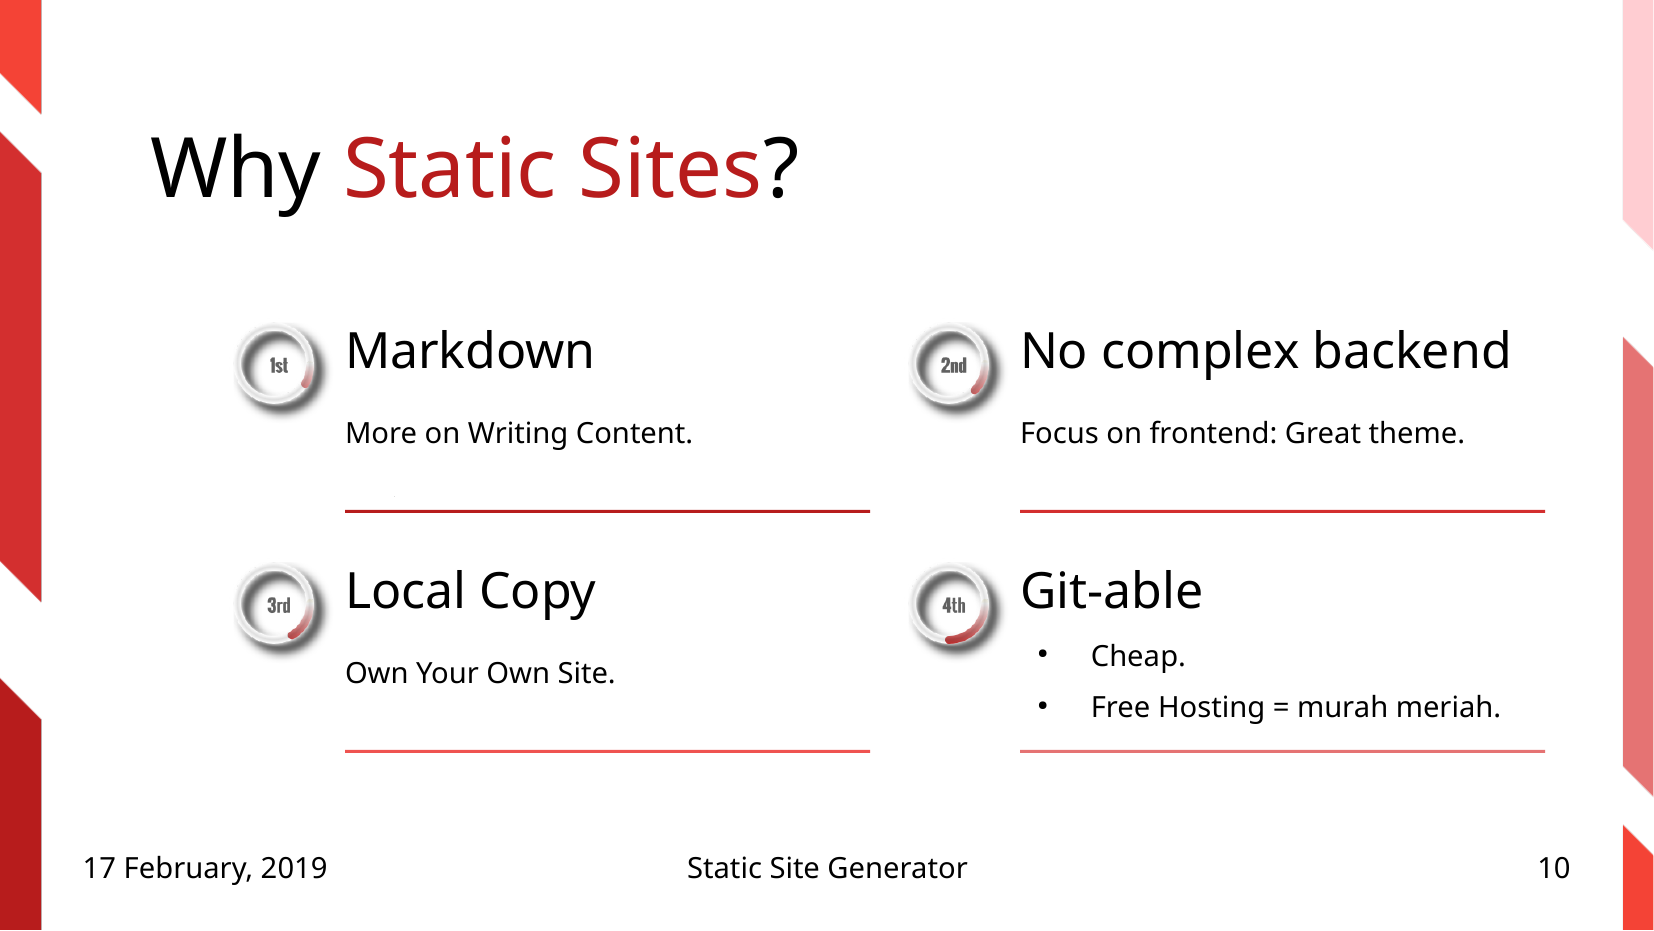

# Why Static Sites?
Markdown
More on Writing Content.
No complex backend
Focus on frontend: Great theme.
Local Copy
Own Your Own Site.
Git-able
Cheap.
Free Hosting = murah meriah.
17 February, 2019
Static Site Generator
10